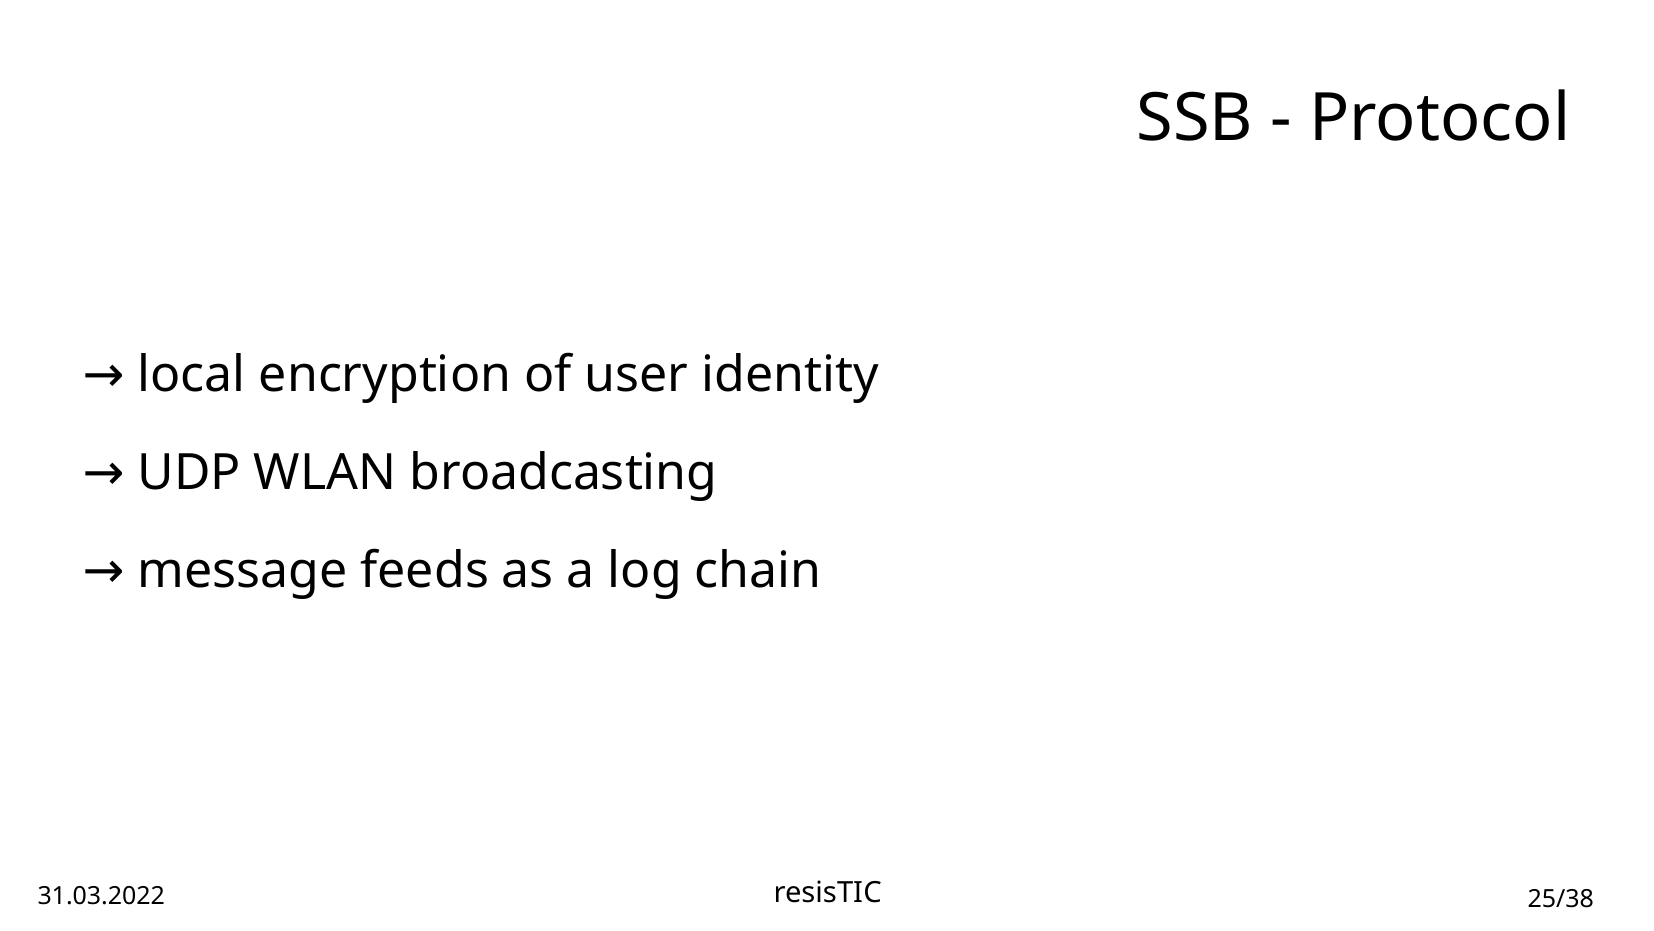

SSB - Protocol
# → local encryption of user identity
→ UDP WLAN broadcasting
→ message feeds as a log chain
25/38